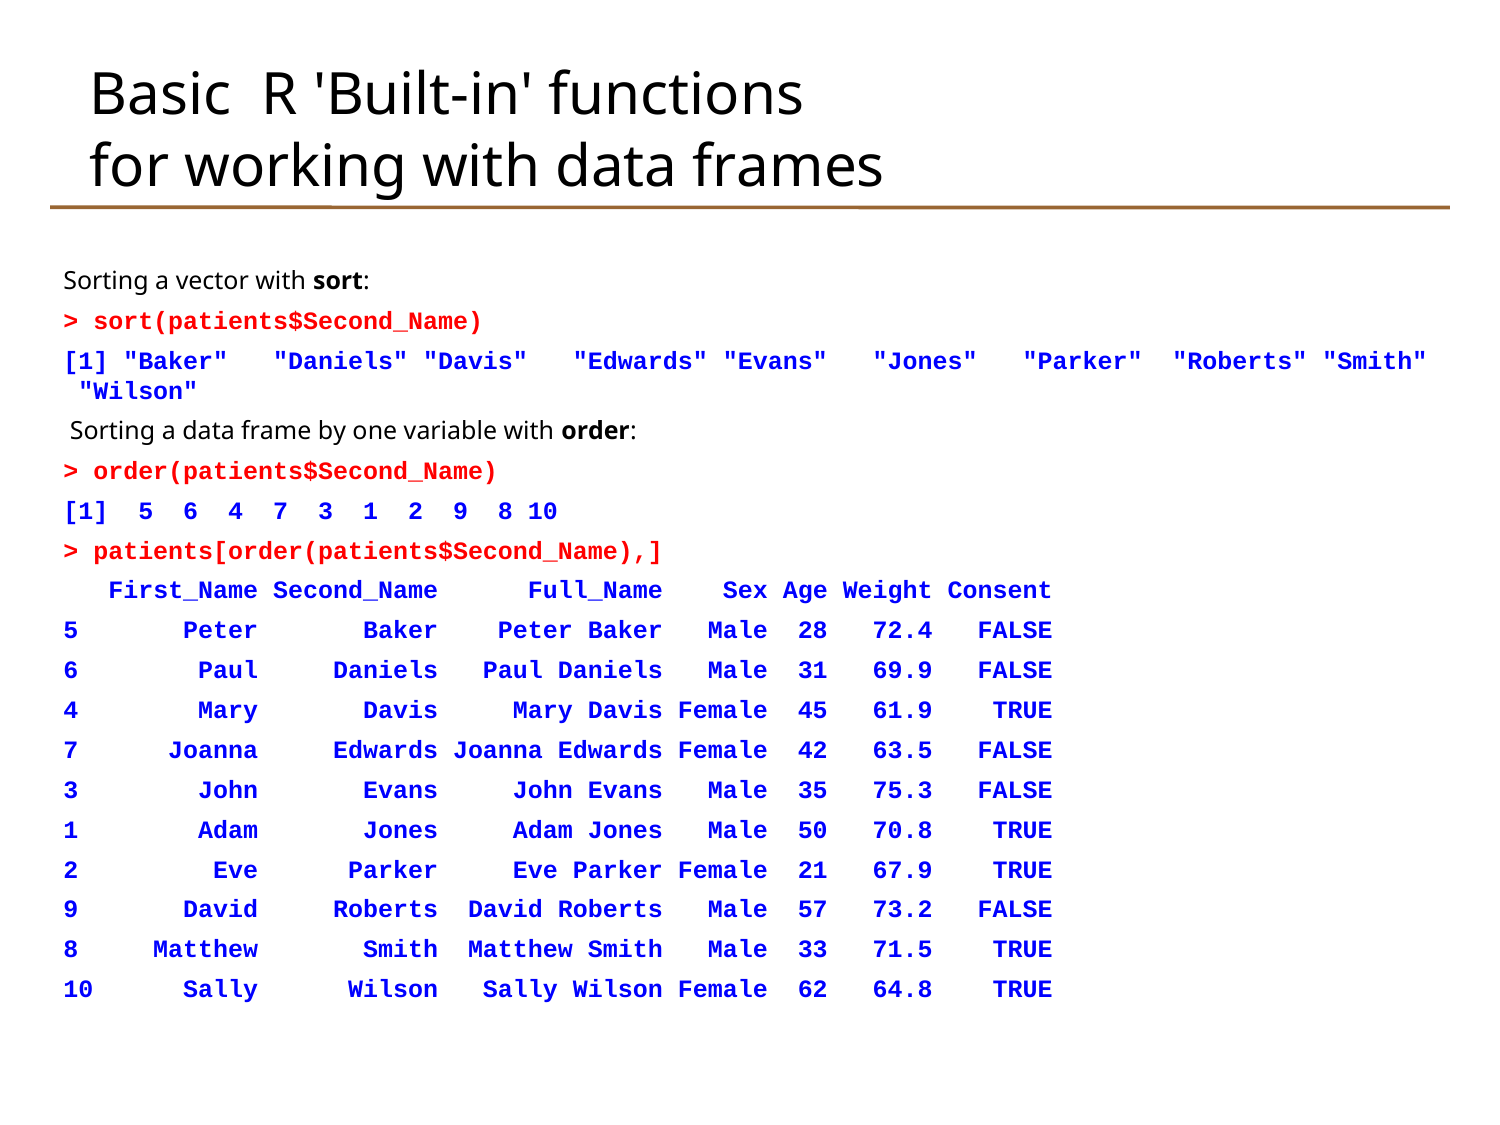

Basic R 'Built-in' functions
for working with data frames
Sorting a vector with sort:
> sort(patients$Second_Name)
[1] "Baker" "Daniels" "Davis" "Edwards" "Evans" "Jones" "Parker" "Roberts" "Smith" "Wilson"
 Sorting a data frame by one variable with order:
> order(patients$Second_Name)
[1] 5 6 4 7 3 1 2 9 8 10
> patients[order(patients$Second_Name),]
 First_Name Second_Name Full_Name Sex Age Weight Consent
5 Peter Baker Peter Baker Male 28 72.4 FALSE
6 Paul Daniels Paul Daniels Male 31 69.9 FALSE
4 Mary Davis Mary Davis Female 45 61.9 TRUE
7 Joanna Edwards Joanna Edwards Female 42 63.5 FALSE
3 John Evans John Evans Male 35 75.3 FALSE
1 Adam Jones Adam Jones Male 50 70.8 TRUE
2 Eve Parker Eve Parker Female 21 67.9 TRUE
9 David Roberts David Roberts Male 57 73.2 FALSE
8 Matthew Smith Matthew Smith Male 33 71.5 TRUE
10 Sally Wilson Sally Wilson Female 62 64.8 TRUE